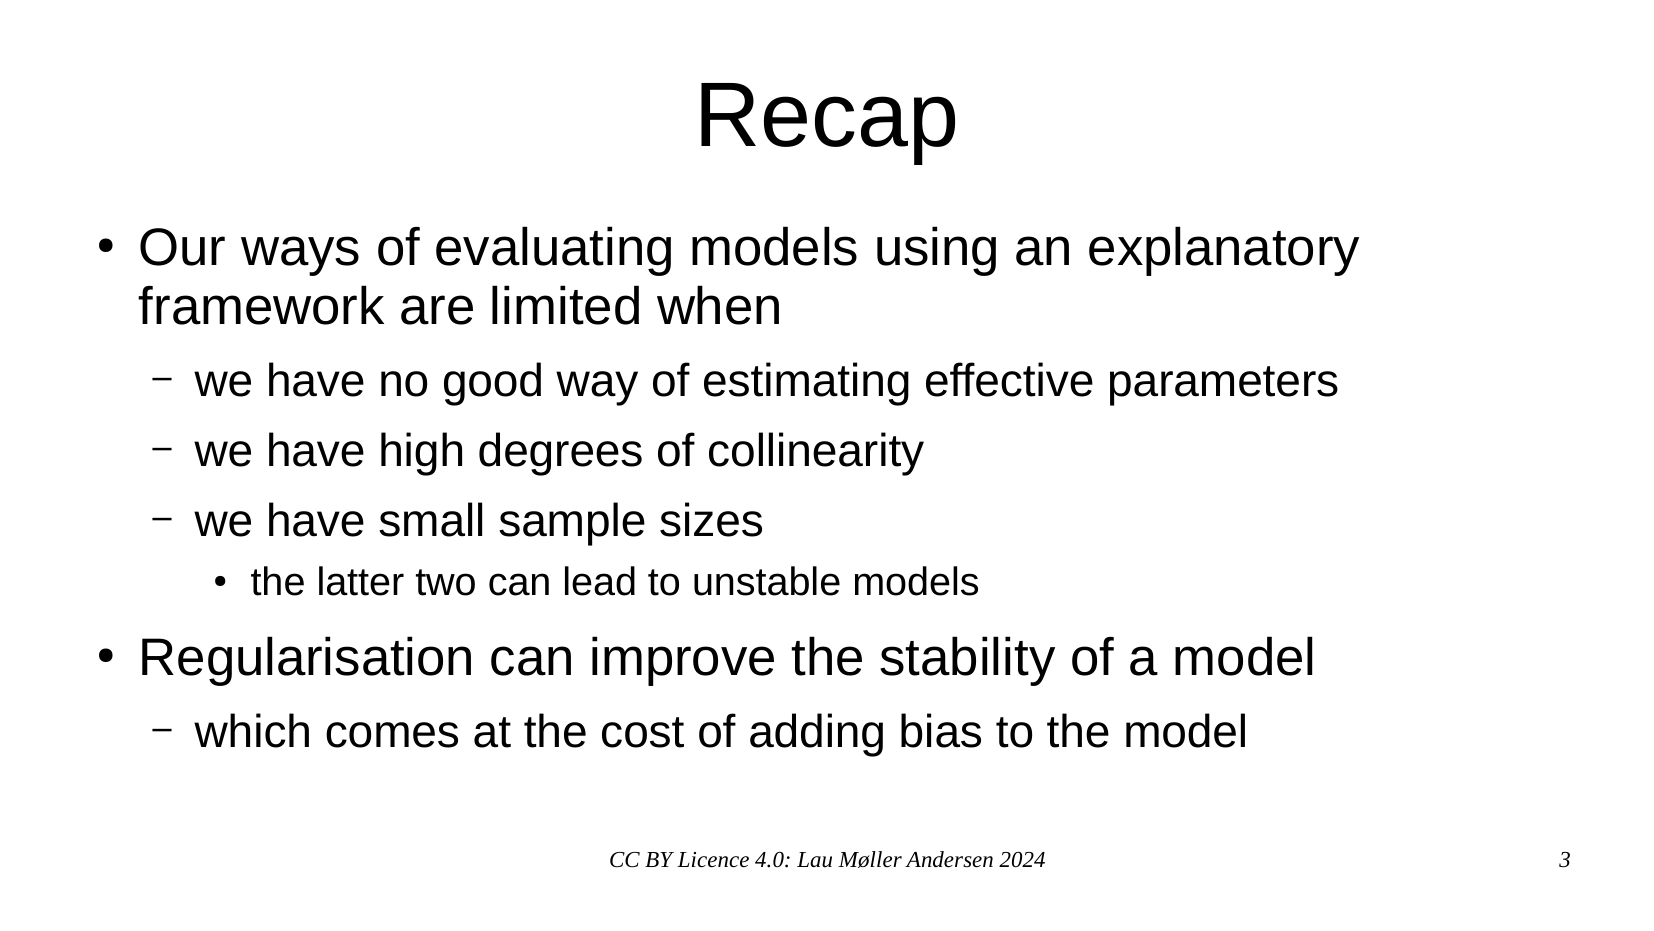

# Recap
Our ways of evaluating models using an explanatory framework are limited when
we have no good way of estimating effective parameters
we have high degrees of collinearity
we have small sample sizes
the latter two can lead to unstable models
Regularisation can improve the stability of a model
which comes at the cost of adding bias to the model
CC BY Licence 4.0: Lau Møller Andersen 2024
3